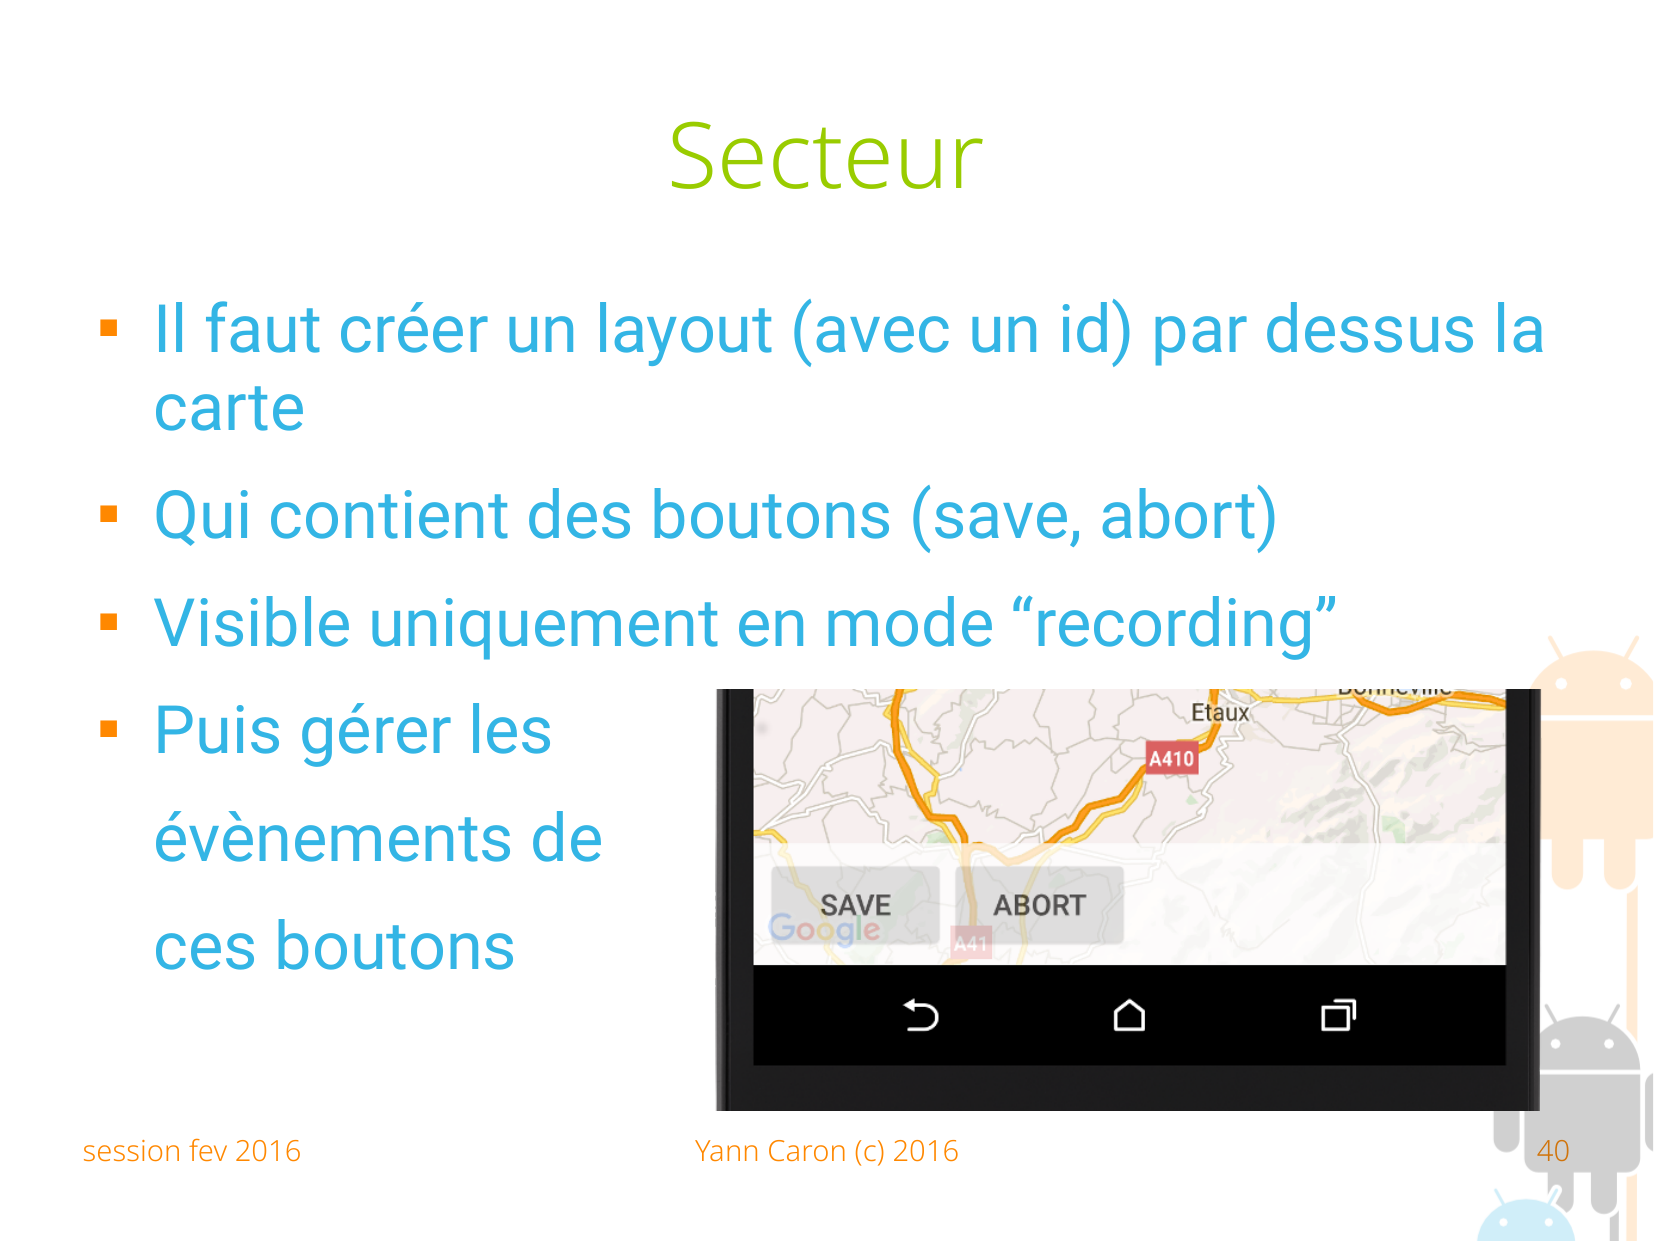

# Secteur
Il faut créer un layout (avec un id) par dessus la carte
Qui contient des boutons (save, abort)
Visible uniquement en mode “recording”
Puis gérer les
évènements de
ces boutons
session fev 2016
Yann Caron (c) 2016
40